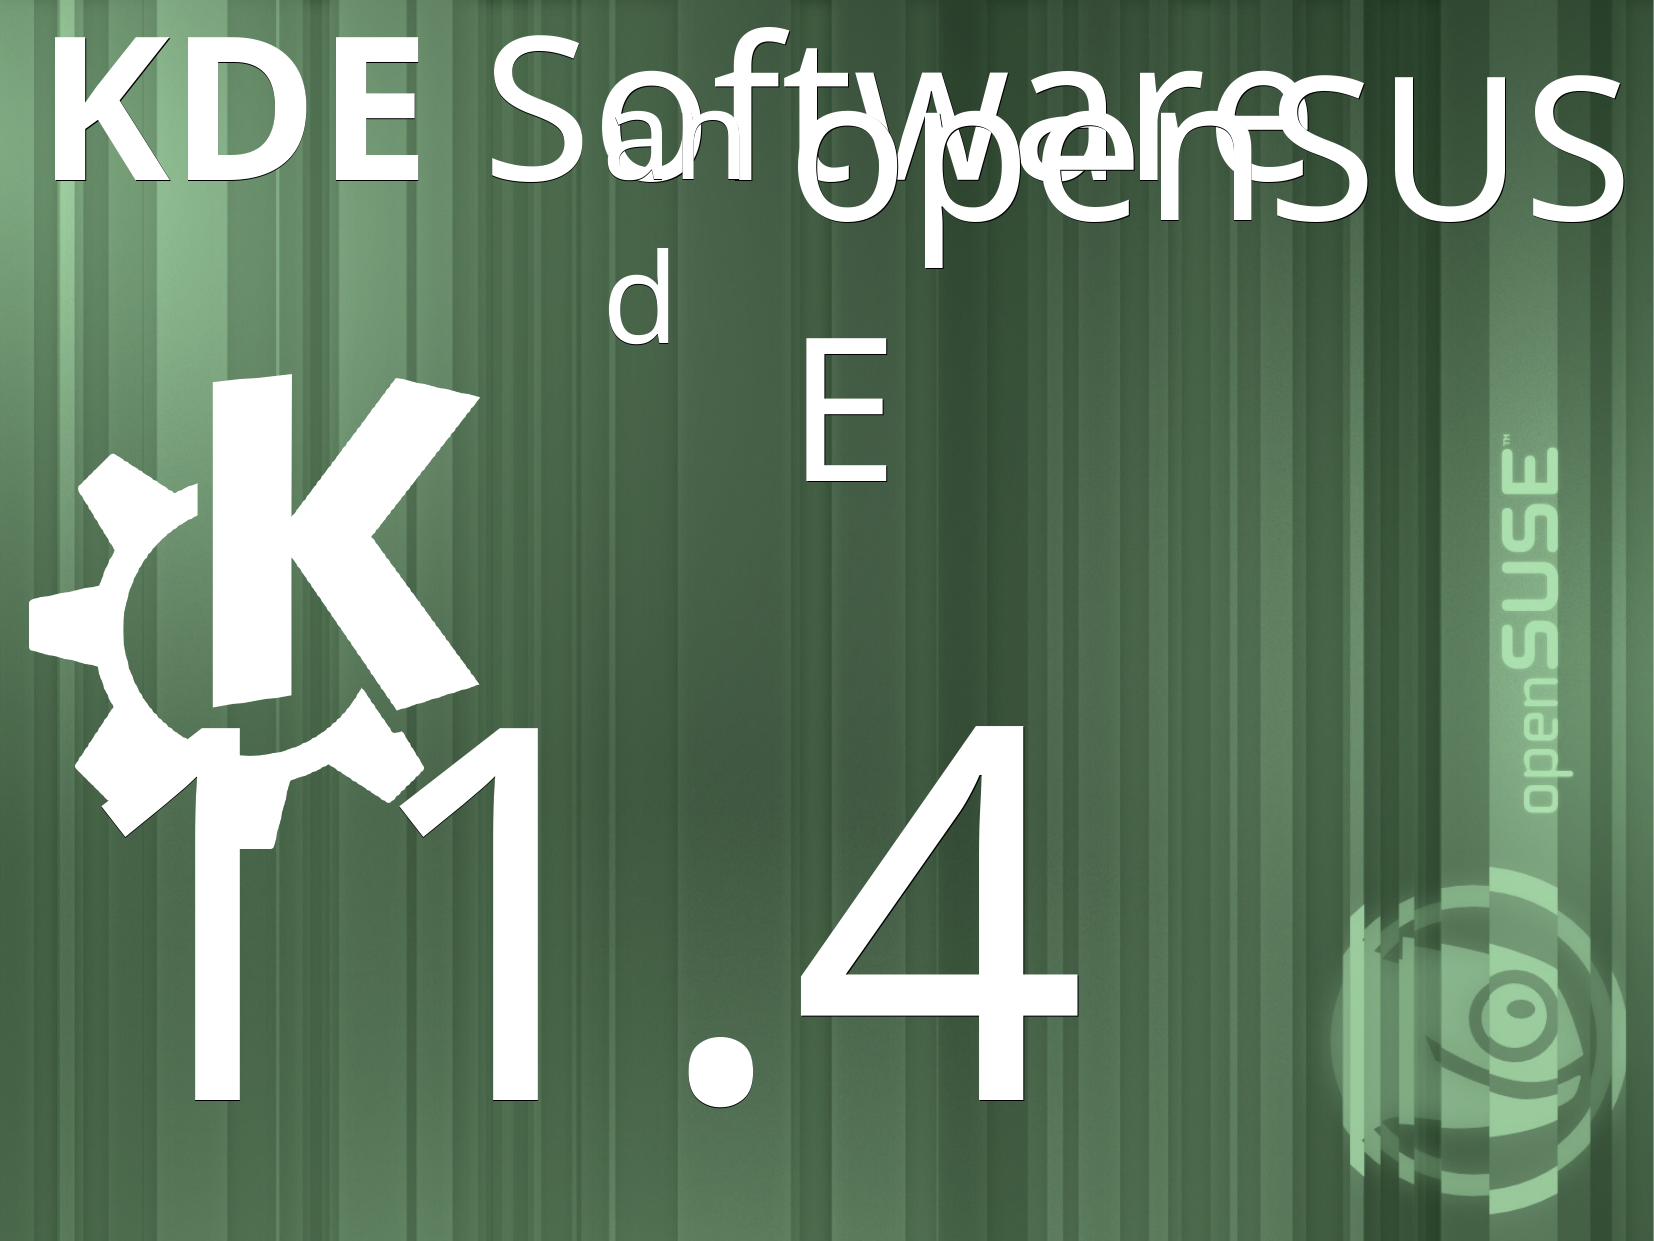

11.4
Released 10th of March
KDE Software
openSUSE
and